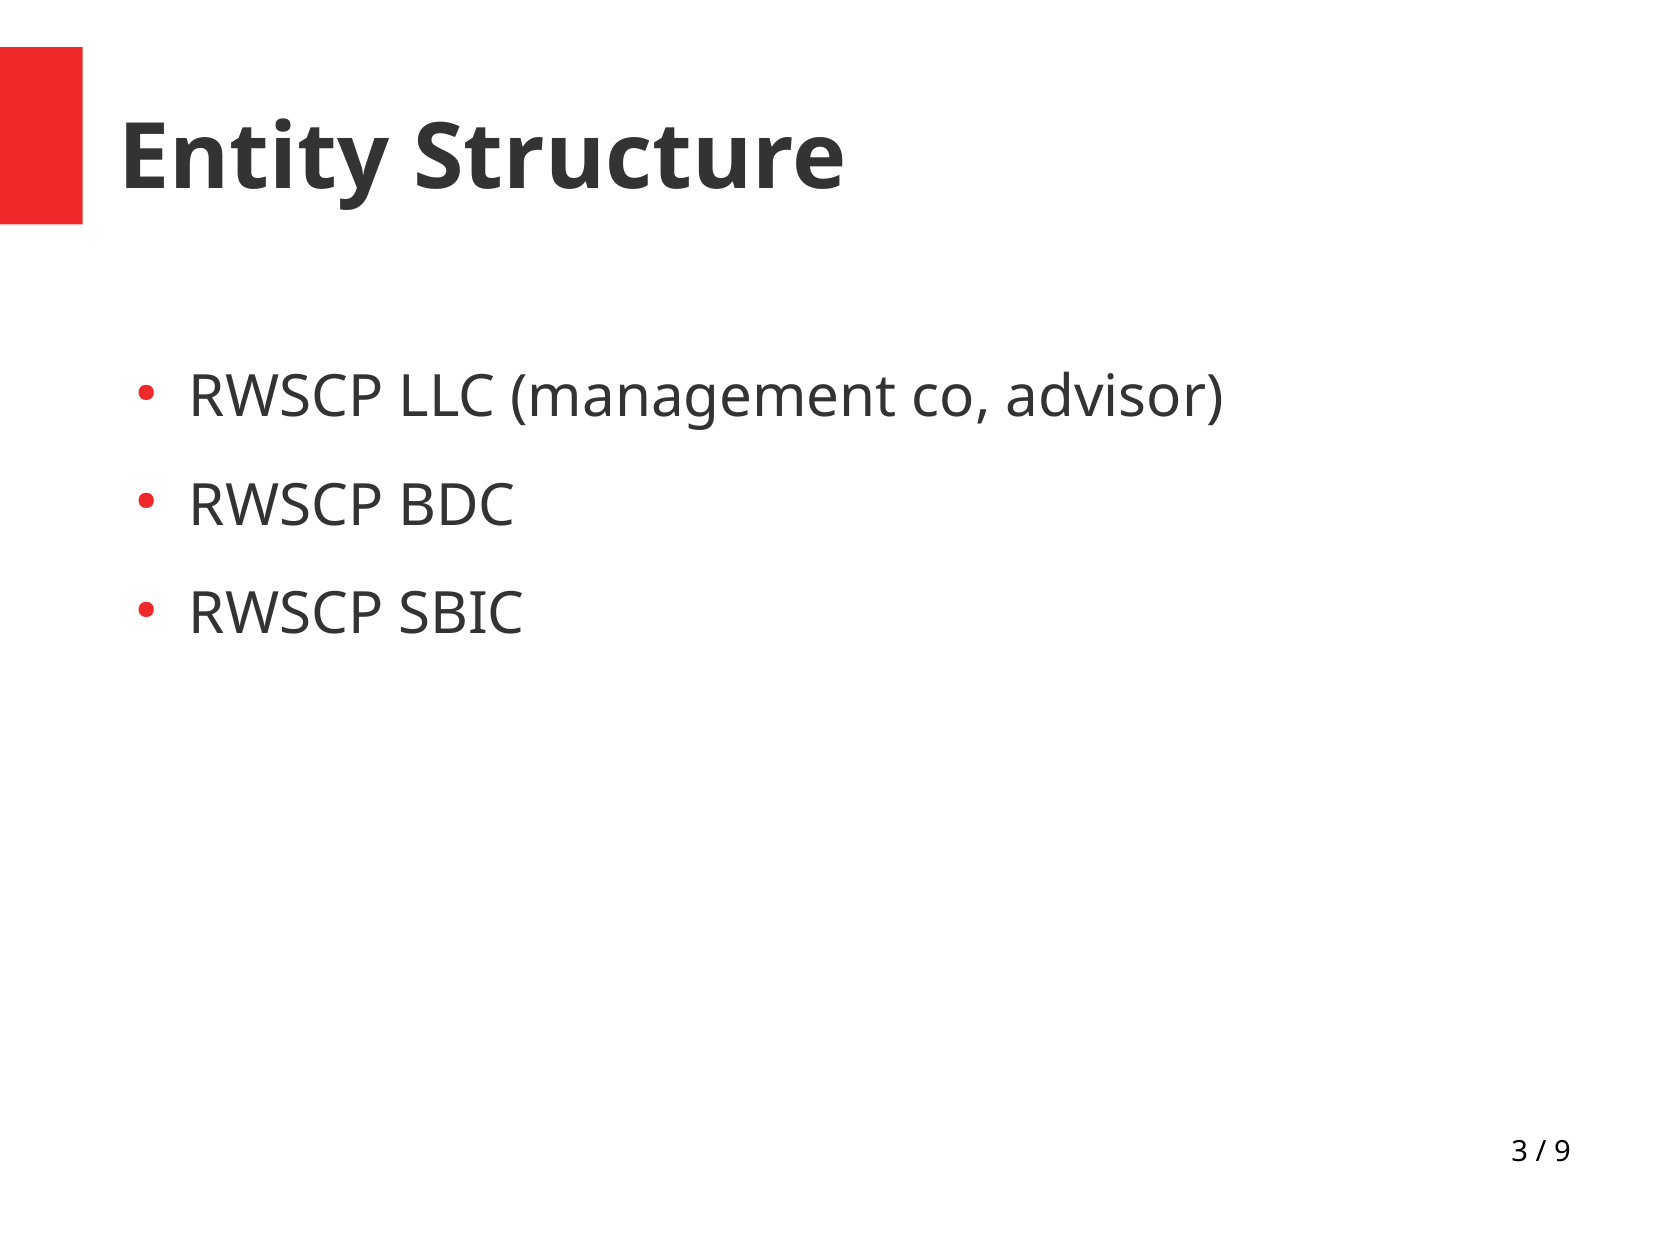

# Entity Structure
RWSCP LLC (management co, advisor)
RWSCP BDC
RWSCP SBIC
3